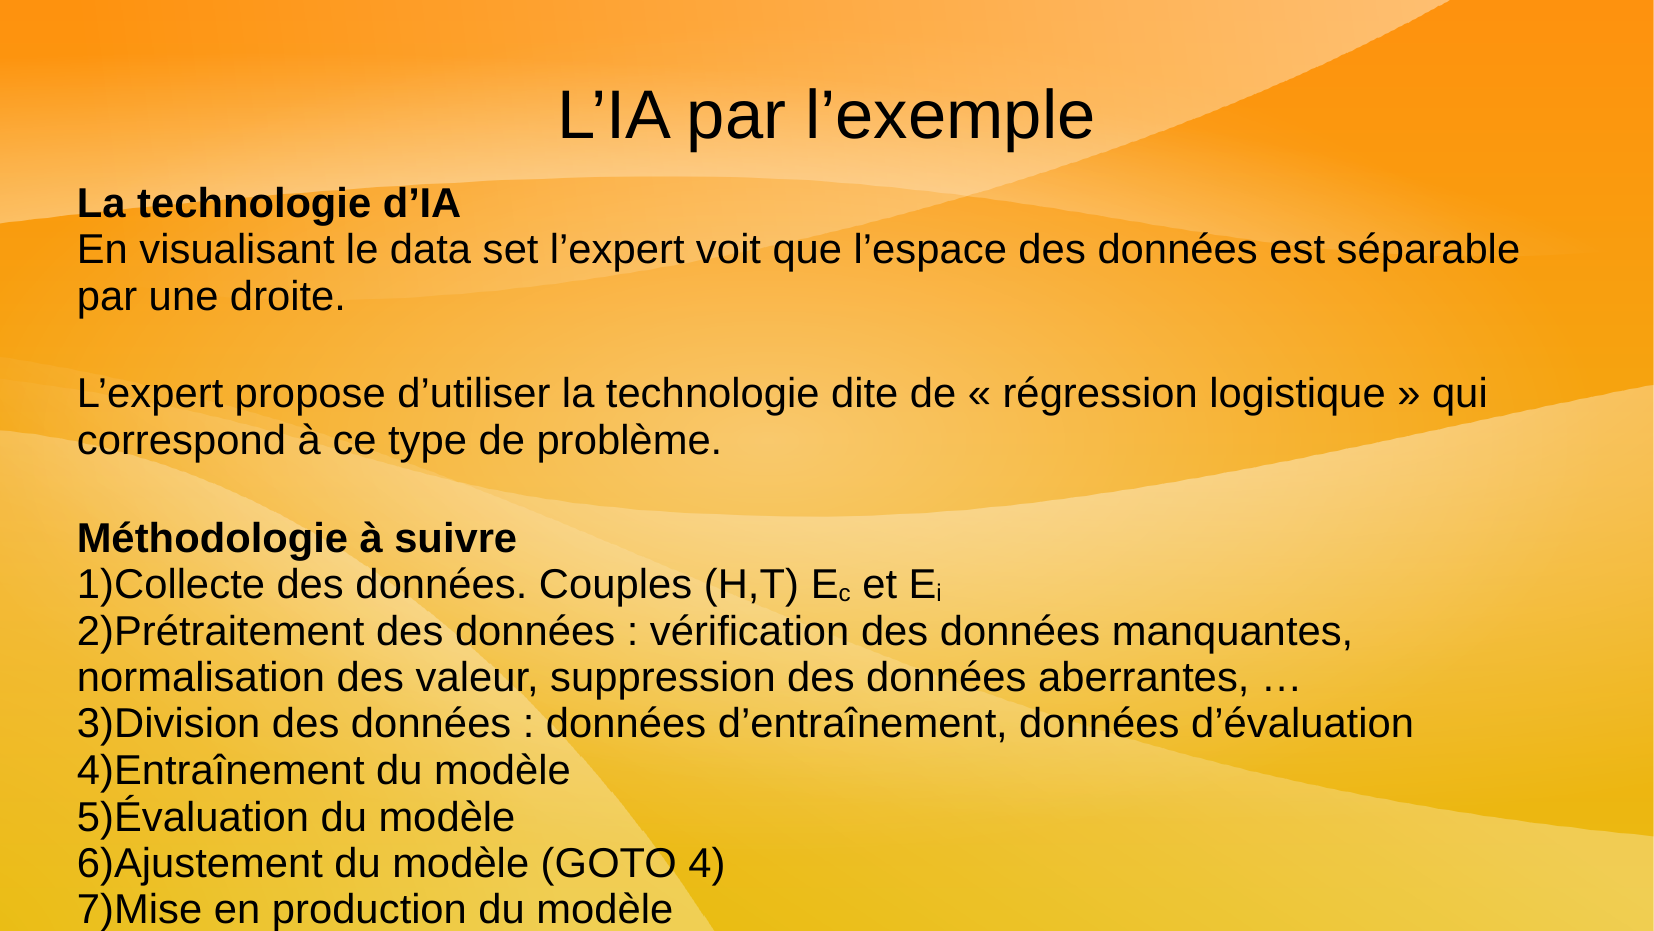

# L’IA par l’exemple
La technologie d’IA
En visualisant le data set l’expert voit que l’espace des données est séparable par une droite.
L’expert propose d’utiliser la technologie dite de « régression logistique » qui correspond à ce type de problème.
Méthodologie à suivre
Collecte des données. Couples (H,T) Ec et Ei
Prétraitement des données : vérification des données manquantes, normalisation des valeur, suppression des données aberrantes, …
Division des données : données d’entraînement, données d’évaluation
Entraînement du modèle
Évaluation du modèle
Ajustement du modèle (GOTO 4)
Mise en production du modèle